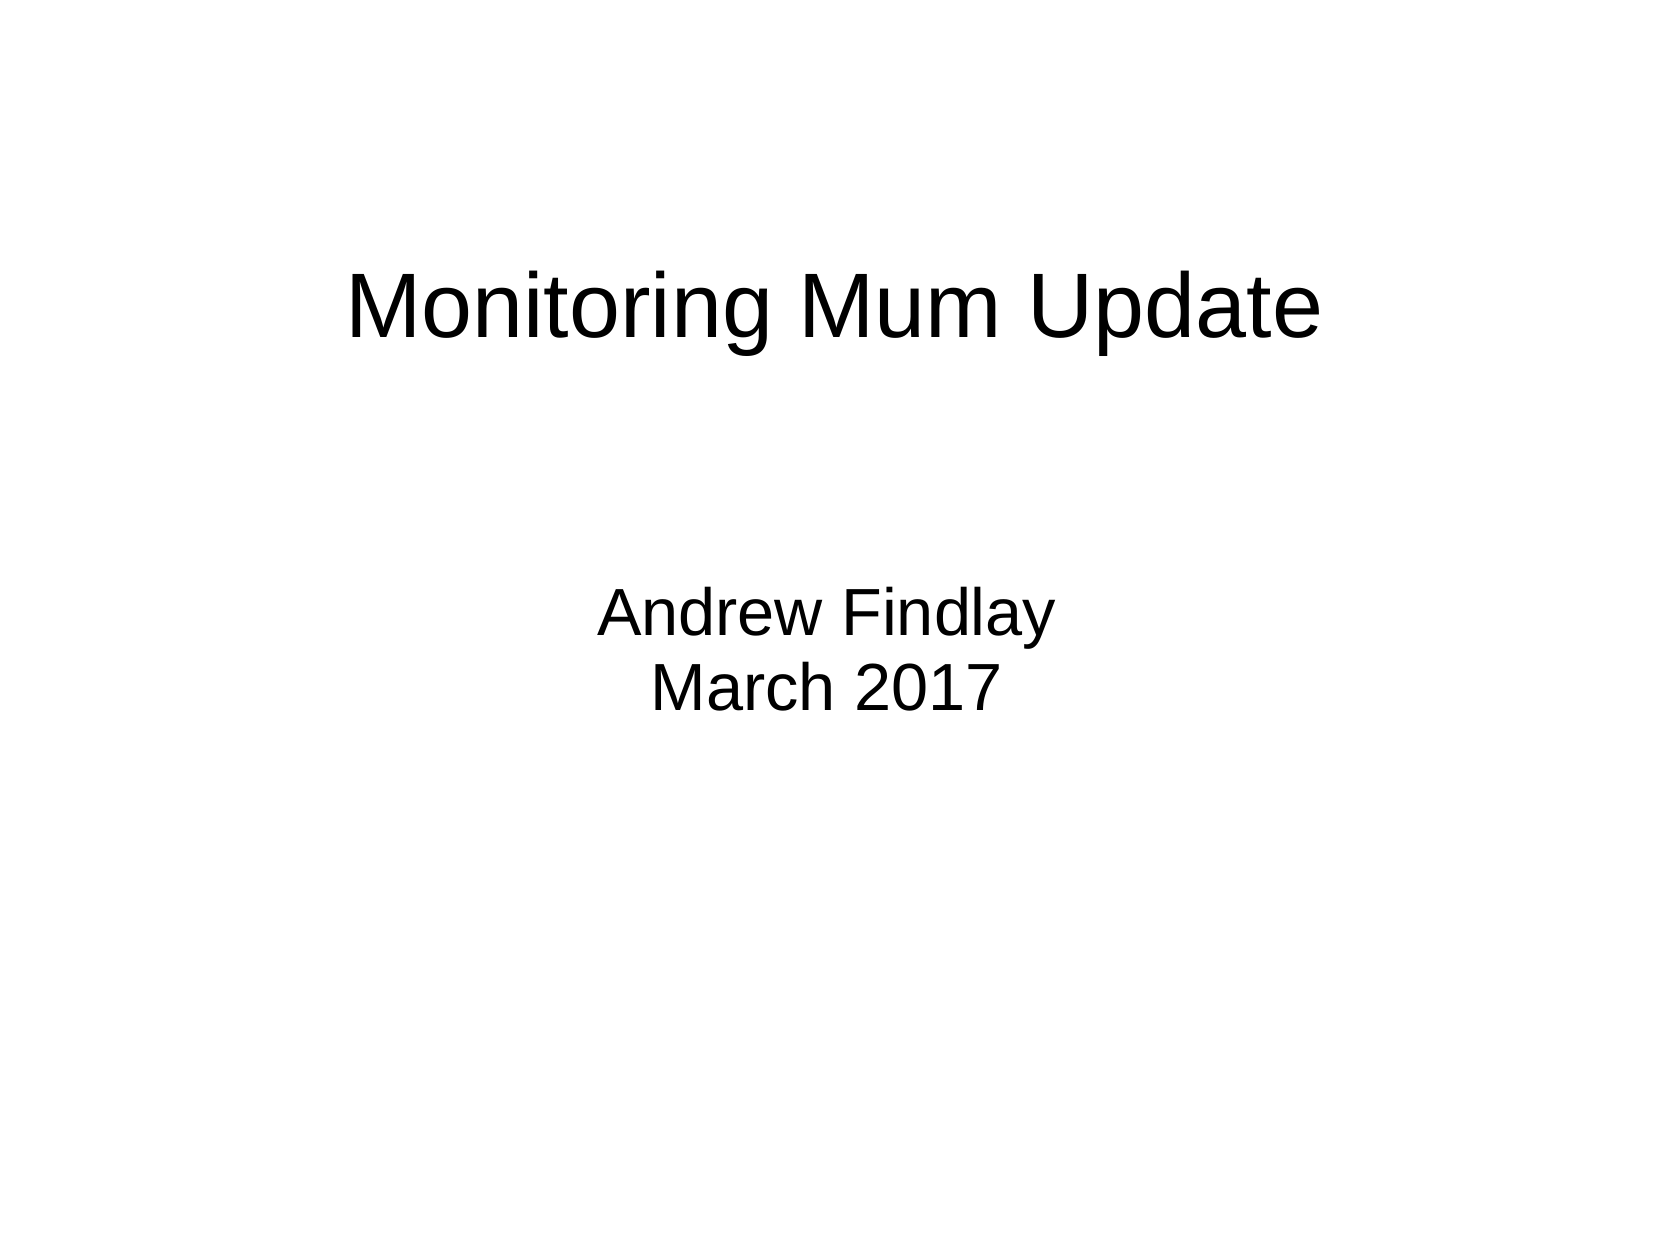

# Monitoring Mum Update
Andrew Findlay
March 2017